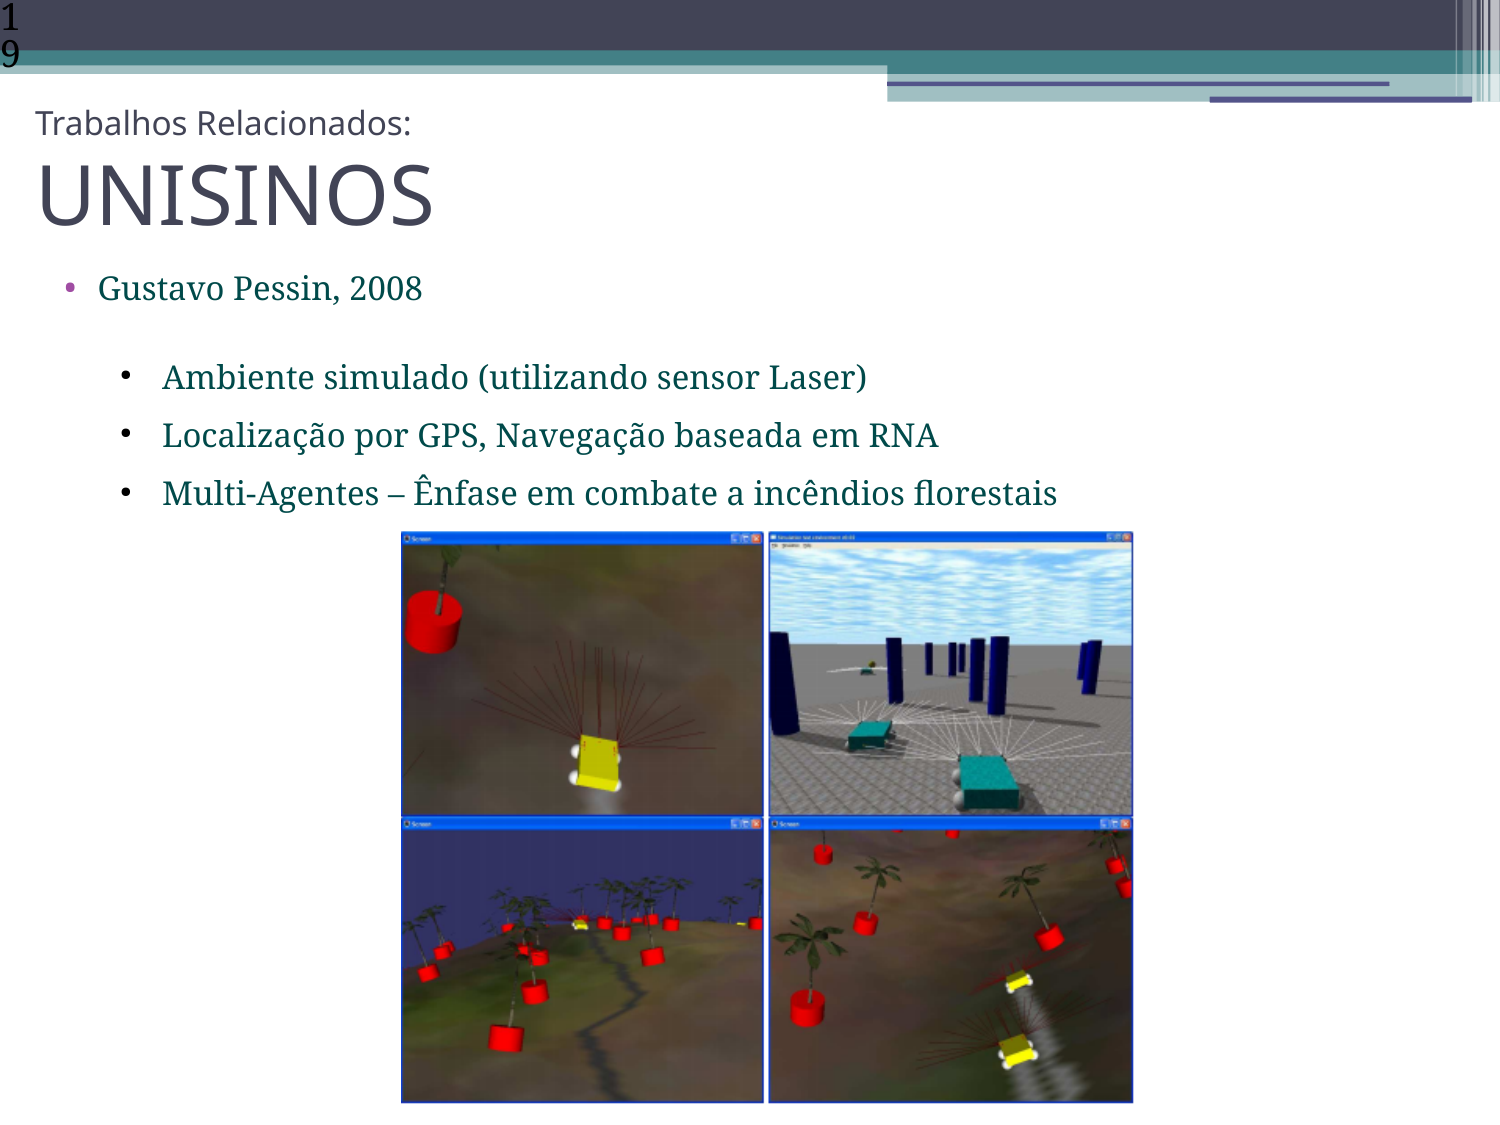

# Trabalhos Relacionados: UNISINOS
Gustavo Pessin, 2008
Ambiente simulado (utilizando sensor Laser)
Localização por GPS, Navegação baseada em RNA
Multi-Agentes – Ênfase em combate a incêndios florestais